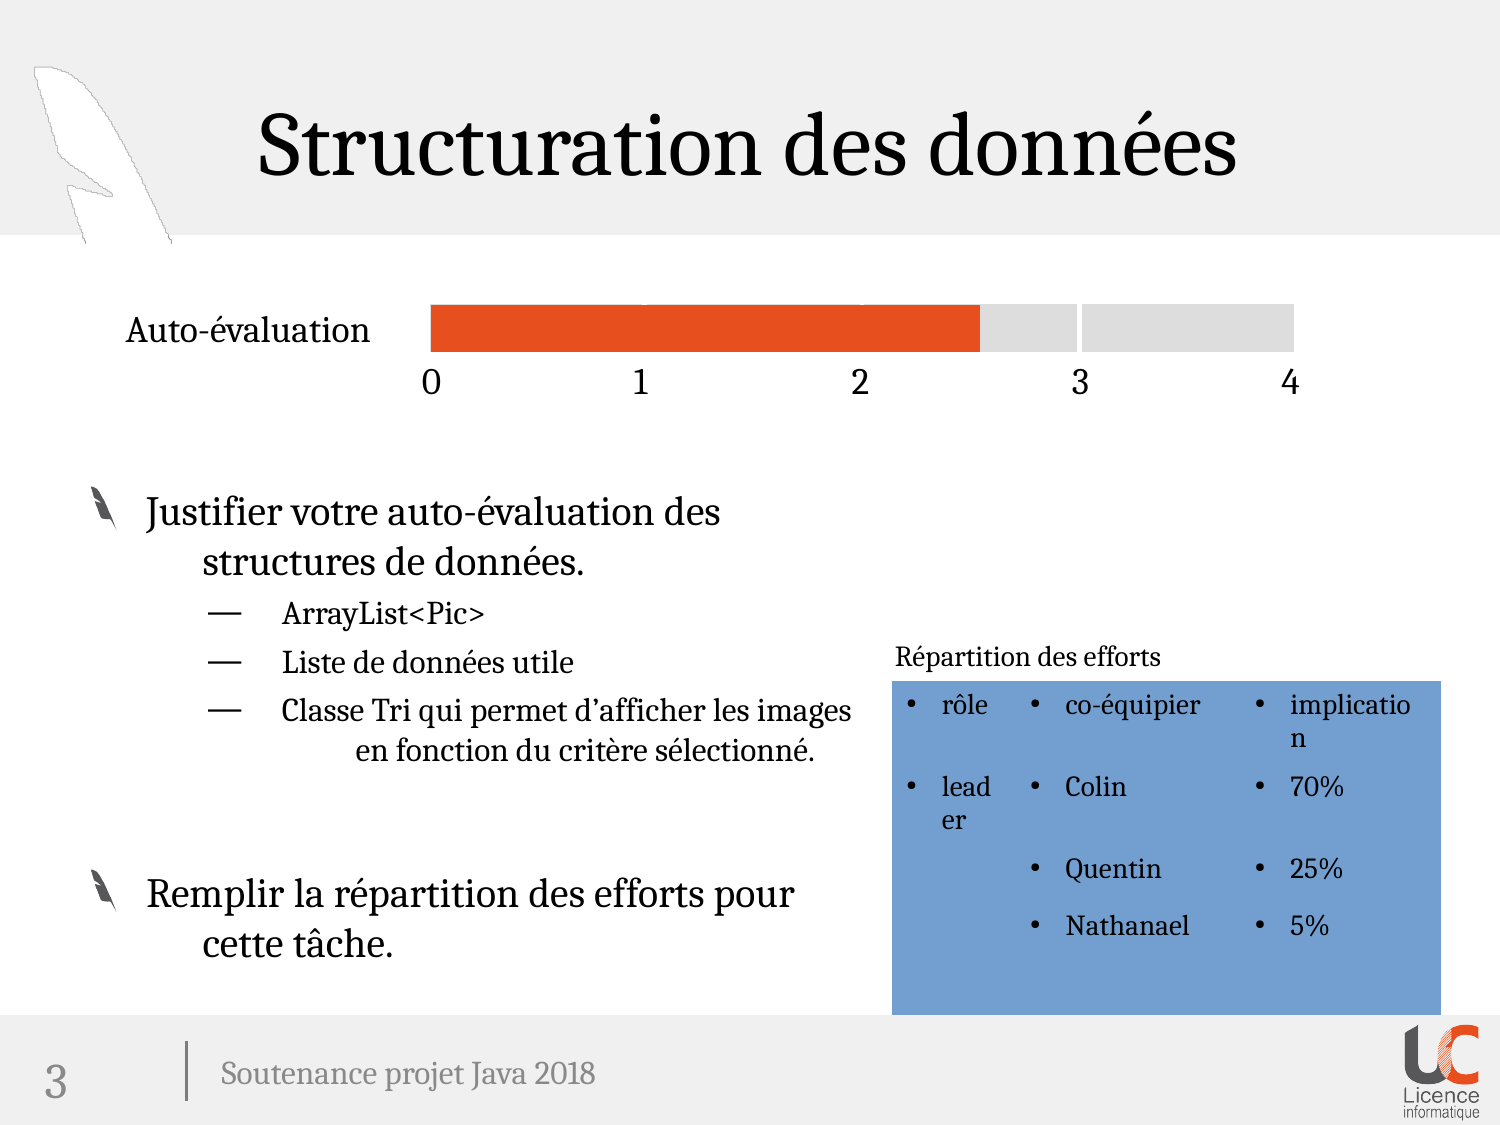

Structuration des données
# Justifier votre auto-évaluation des structures de données.
ArrayList<Pic>
Liste de données utile
Classe Tri qui permet d’afficher les images en fonction du critère sélectionné.
Remplir la répartition des efforts pour cette tâche.
Répartition des efforts
| rôle | co-équipier | implication |
| --- | --- | --- |
| leader | Colin | 70% |
| | Quentin | 25% |
| | Nathanael | 5% |
| | | |
Soutenance projet Java 2018